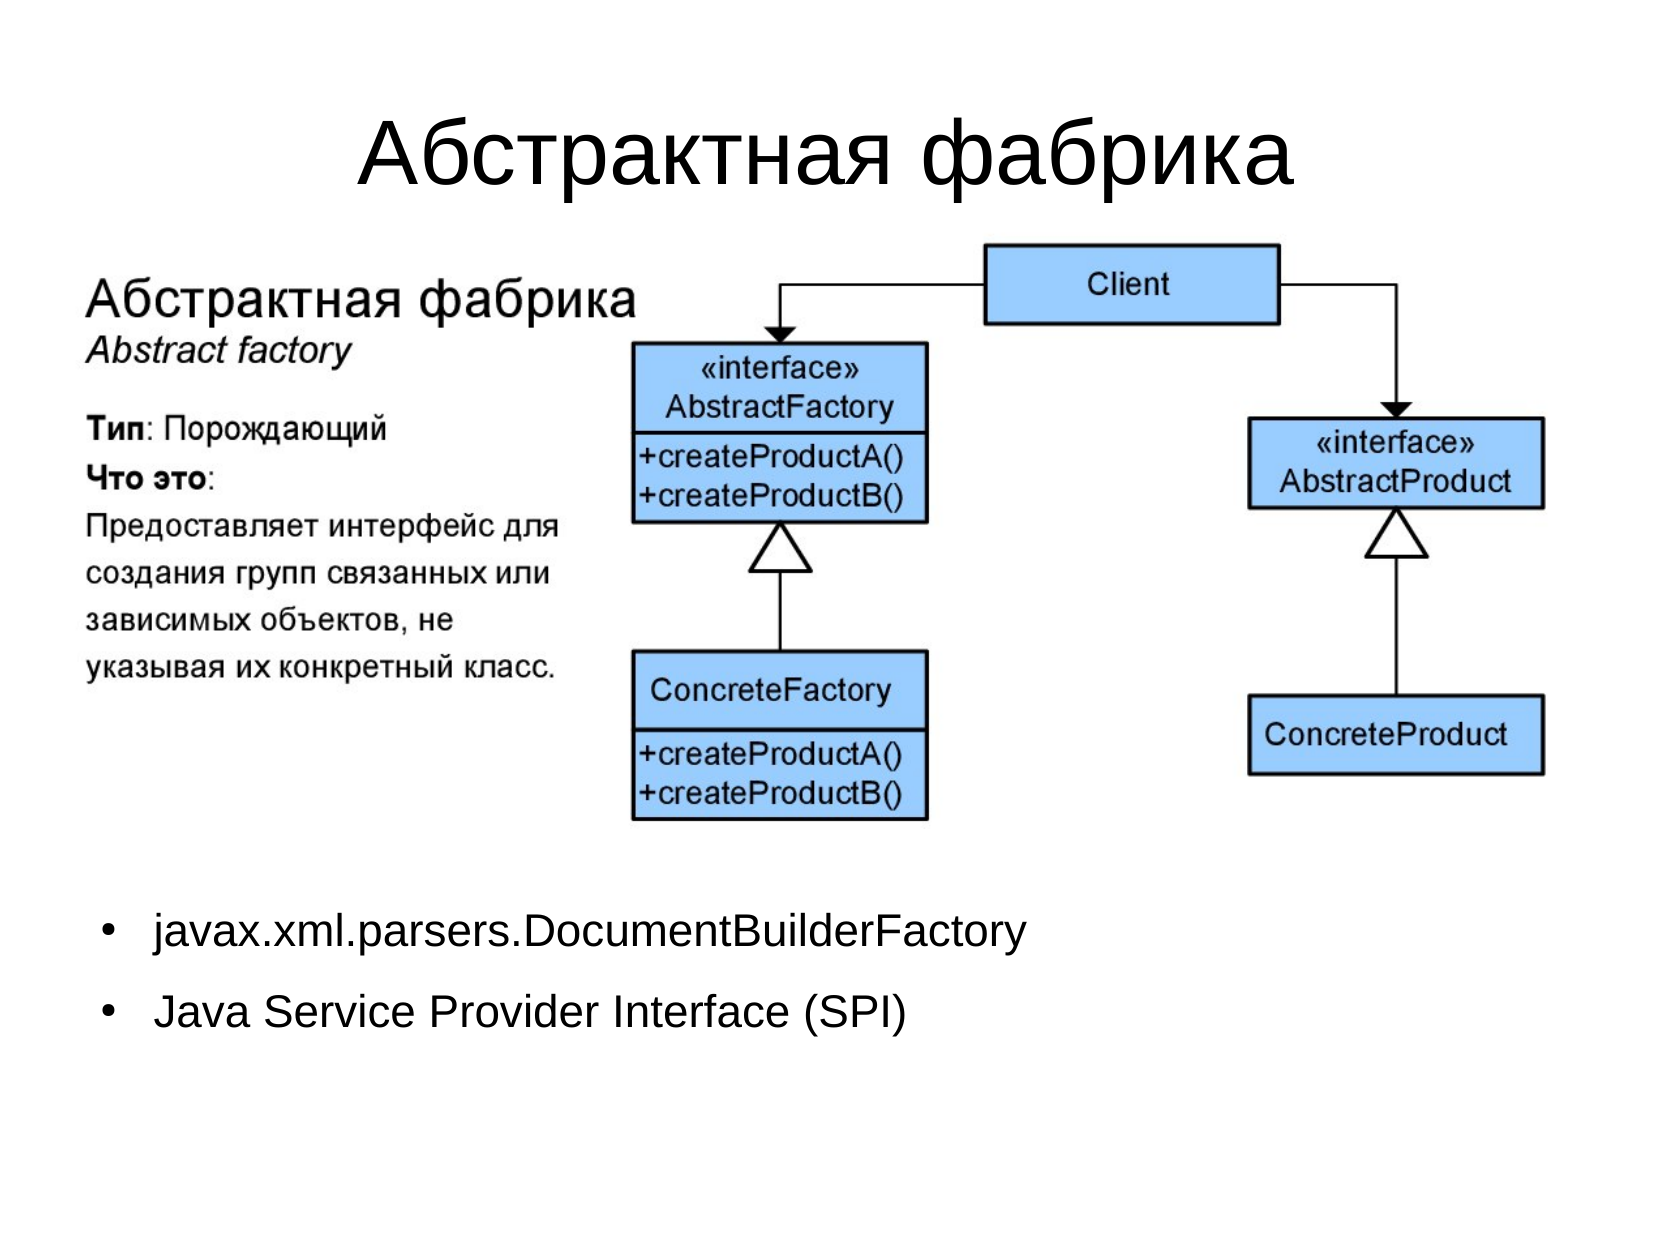

# Абстрактная фабрика
javax.xml.parsers.DocumentBuilderFactory
Java Service Provider Interface (SPI)